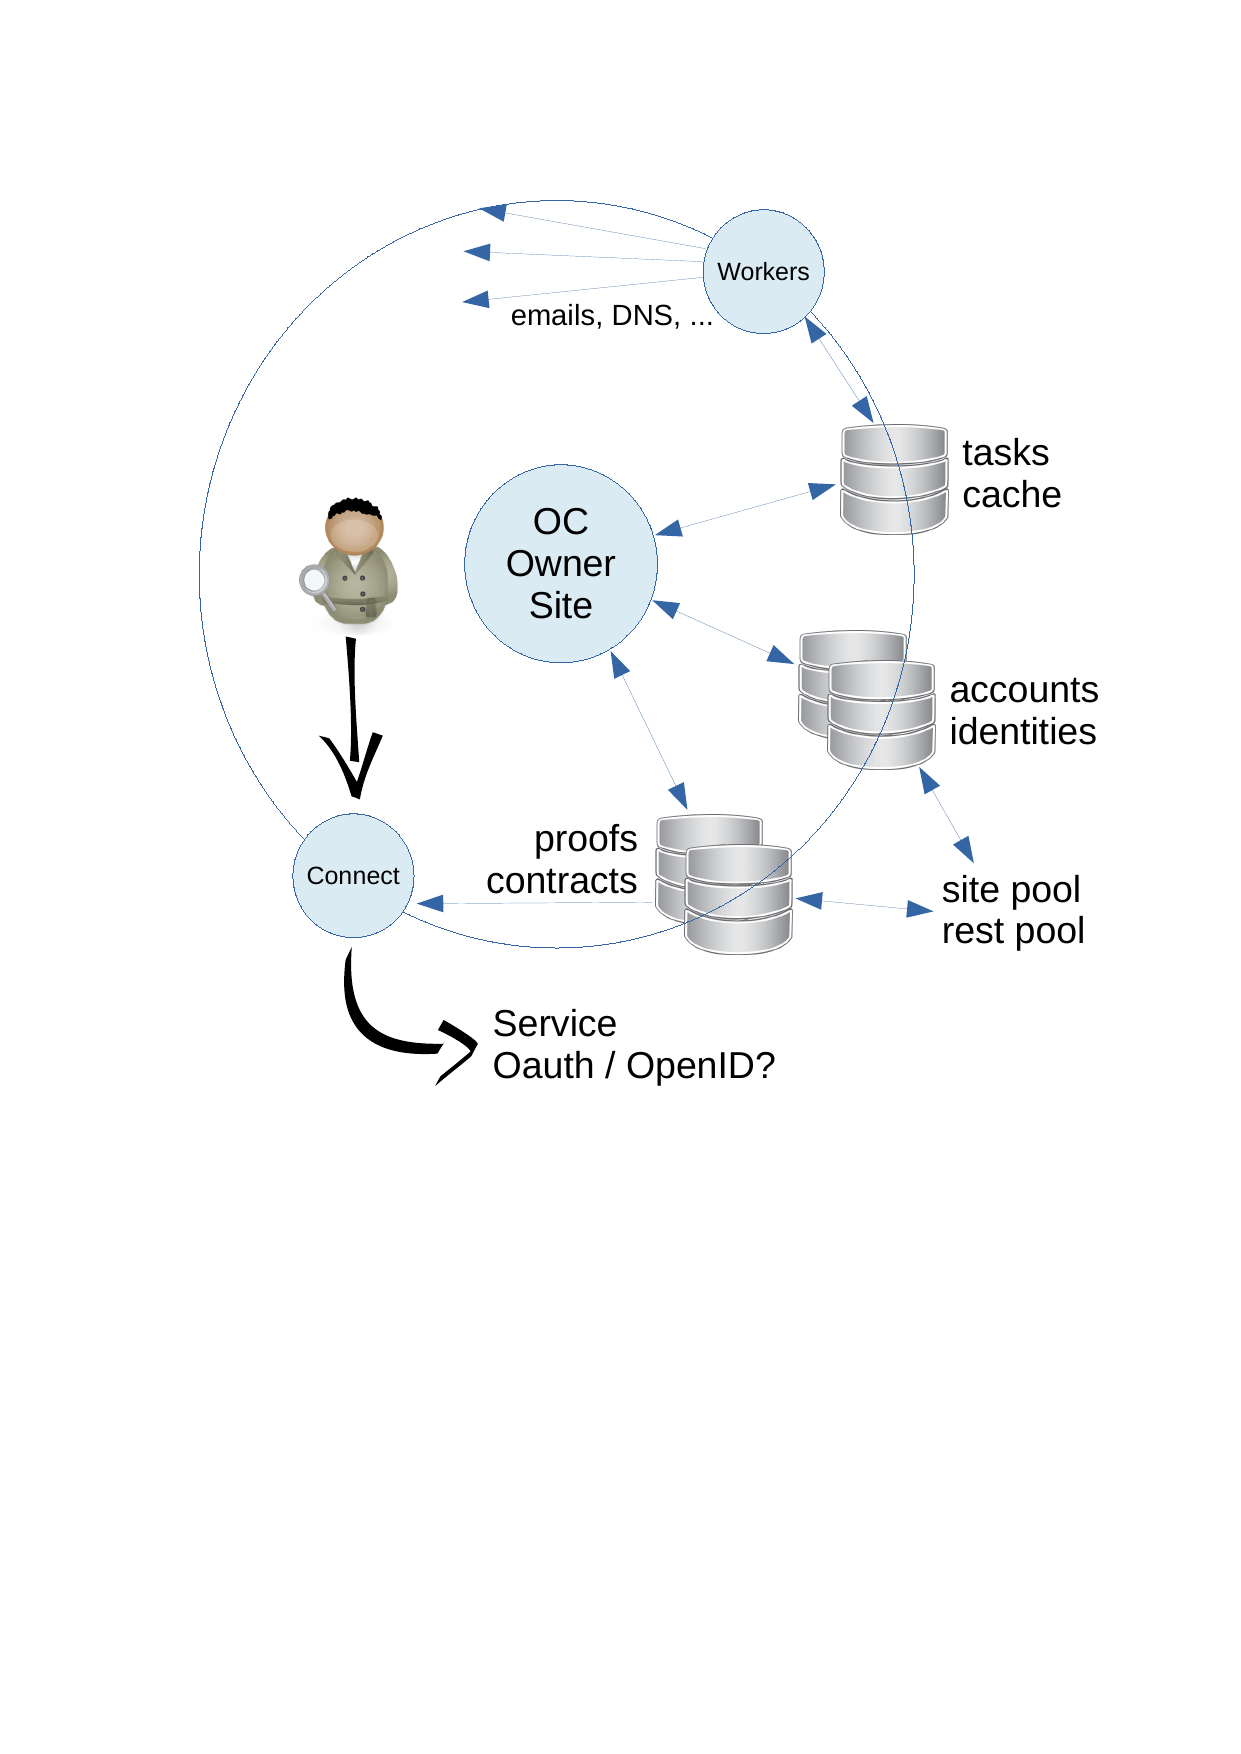

Workers
emails, DNS, ...
tasks
cache
OC
Owner
Site
accounts
identities
proofs
contracts
Connect
site pool
rest pool
Service
Oauth / OpenID?